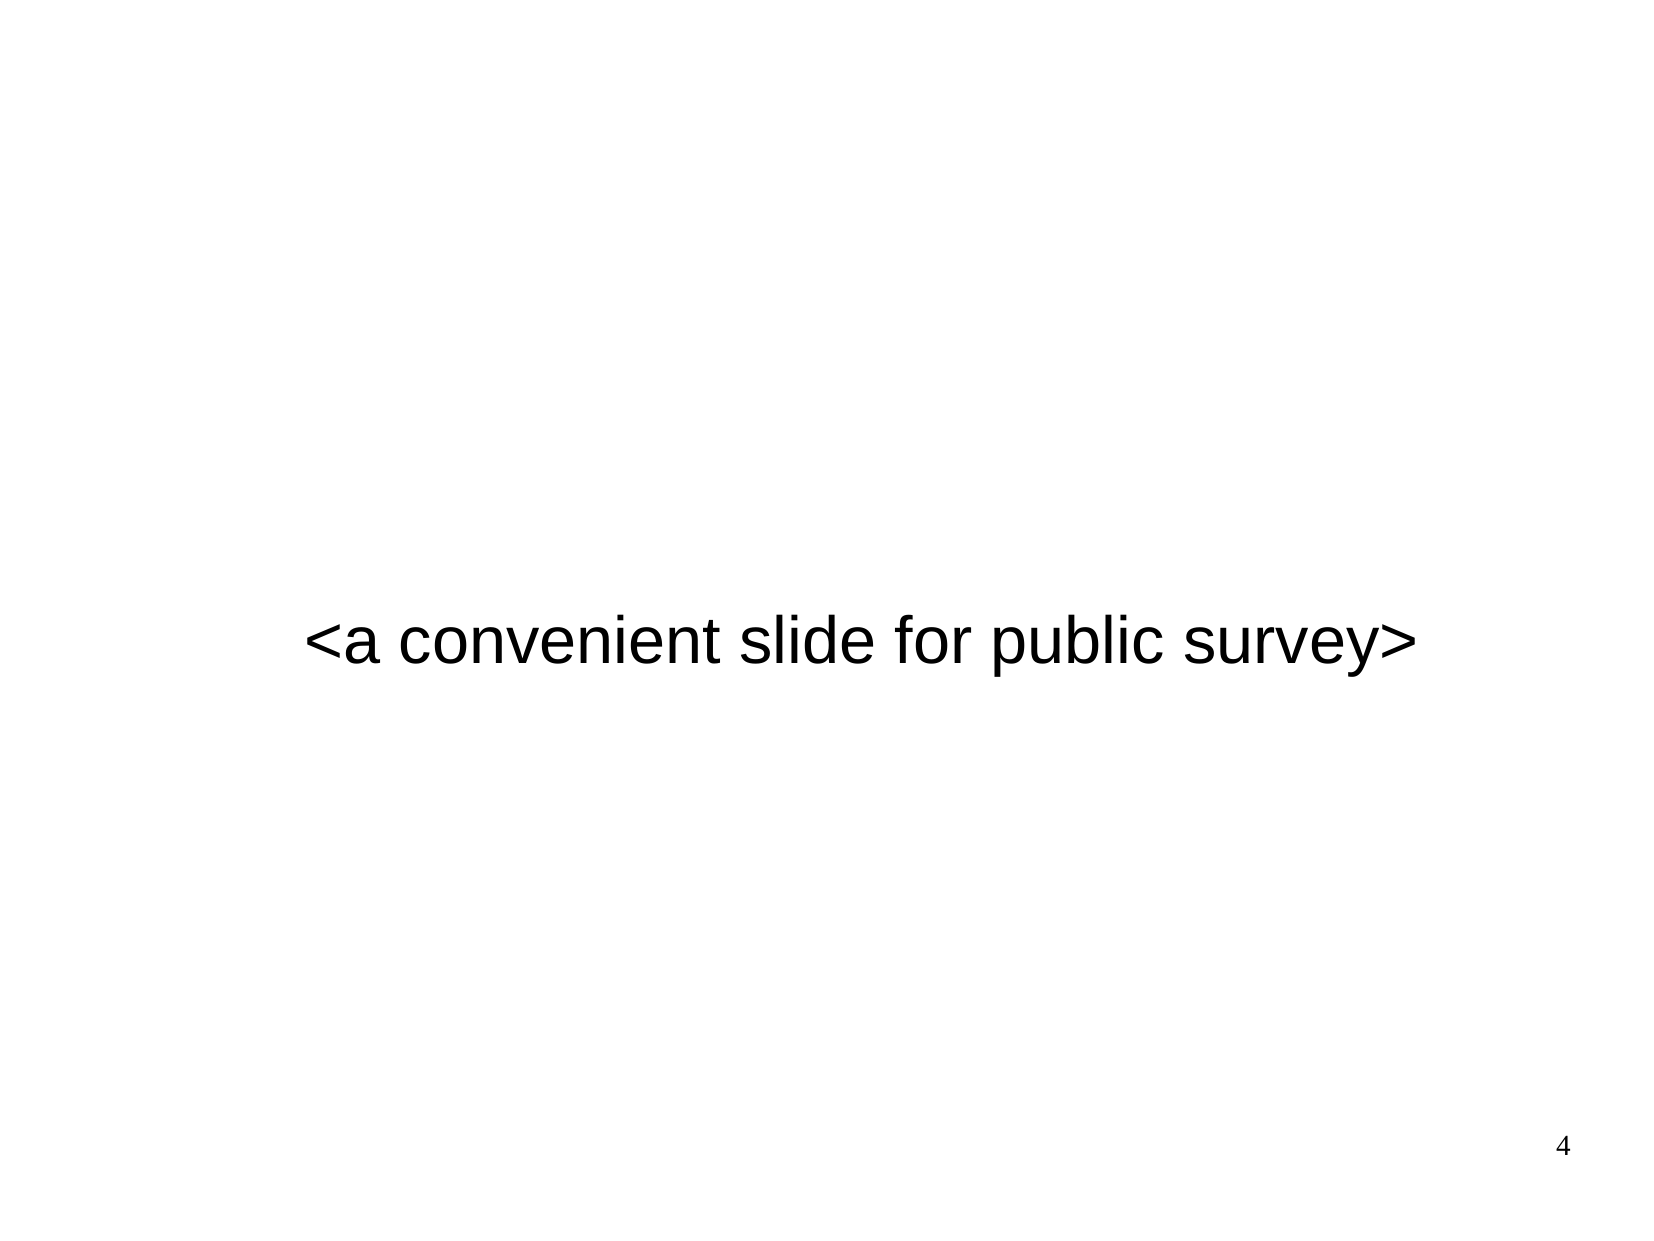

#
<a convenient slide for public survey>
4